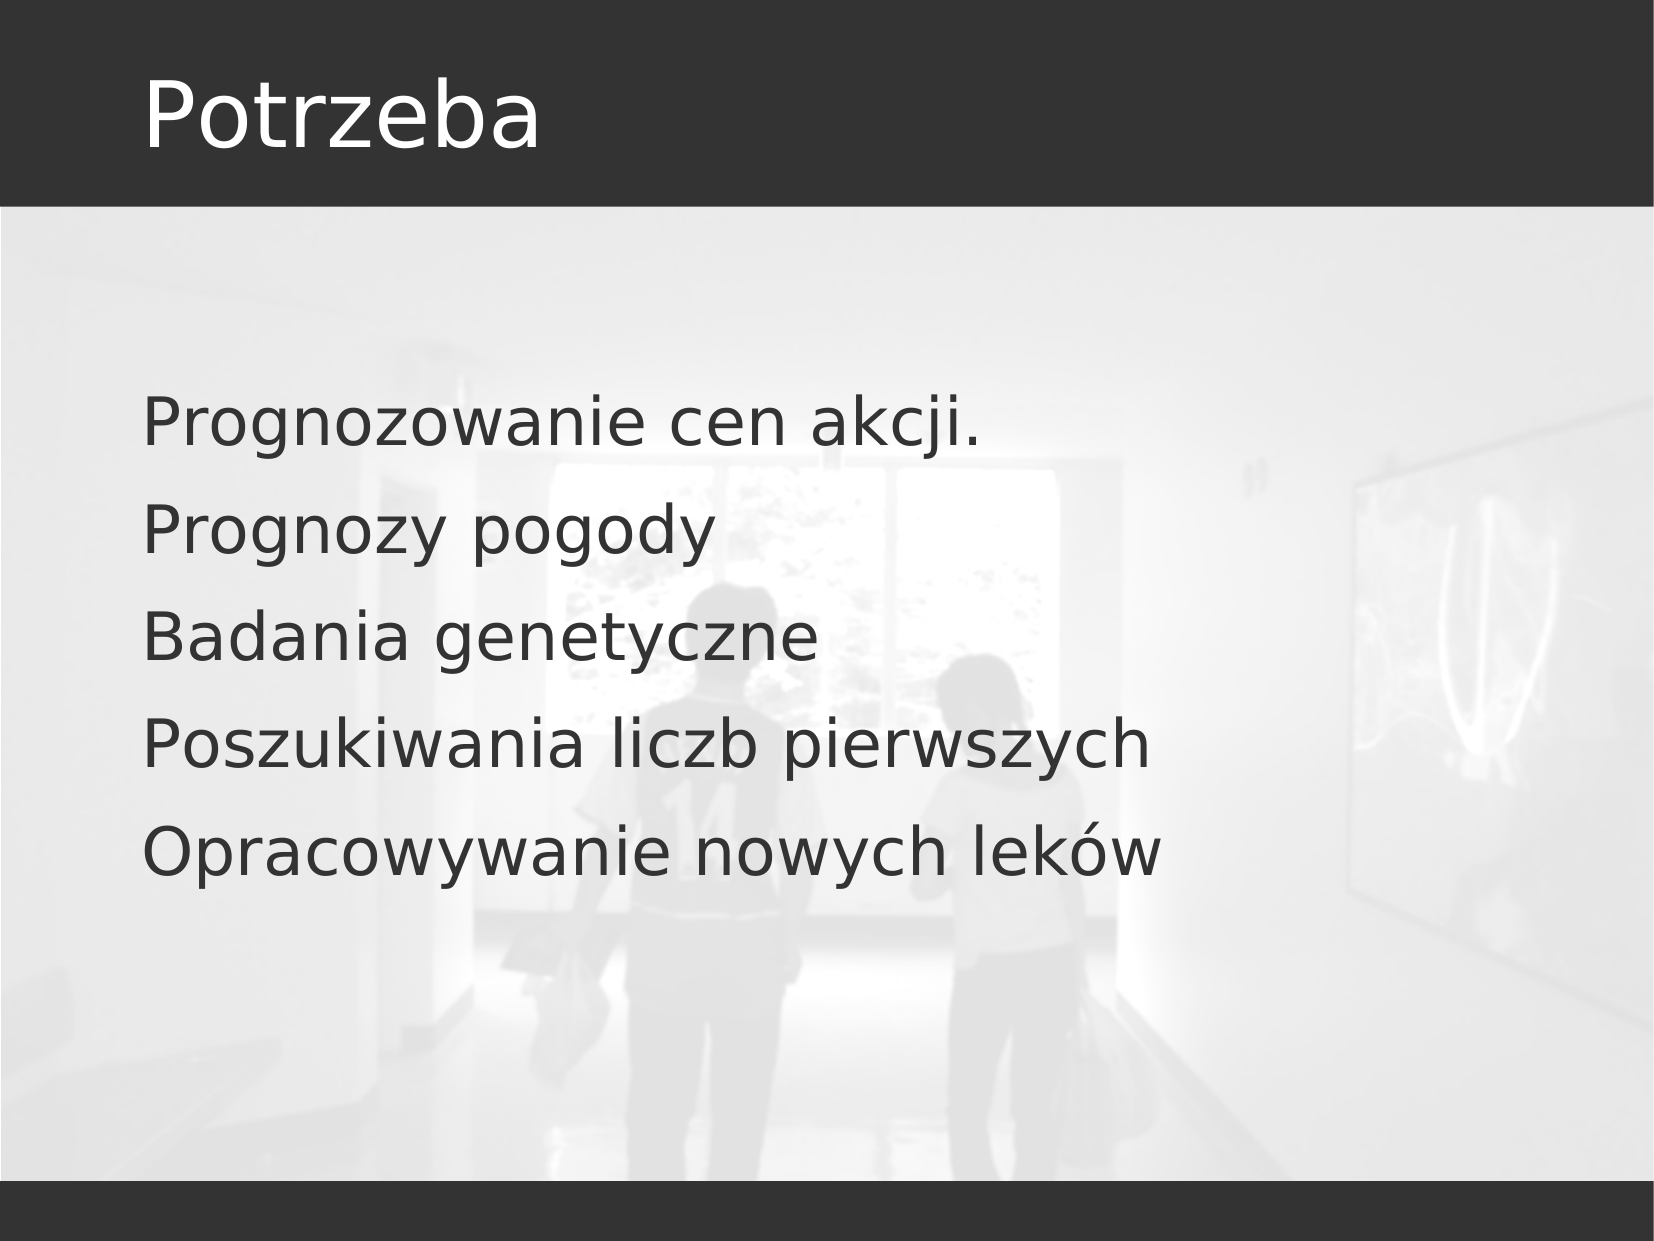

# Potrzeba
Prognozowanie cen akcji.
Prognozy pogody
Badania genetyczne
Poszukiwania liczb pierwszych
Opracowywanie nowych leków